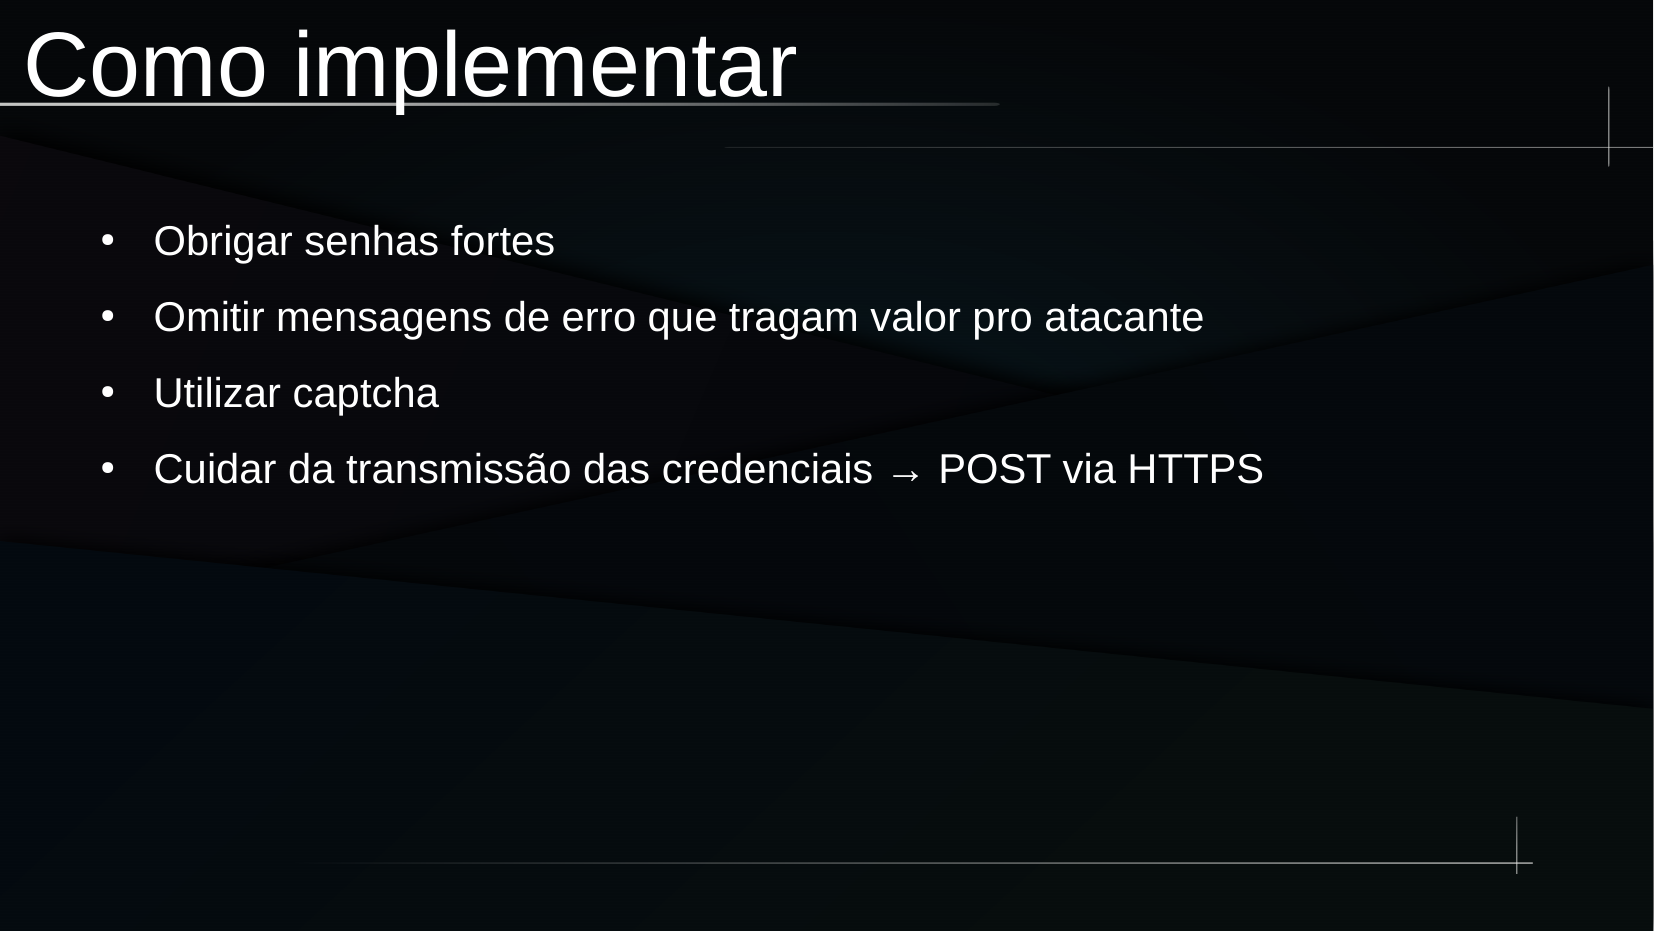

# Como implementar
Obrigar senhas fortes
Omitir mensagens de erro que tragam valor pro atacante
Utilizar captcha
Cuidar da transmissão das credenciais → POST via HTTPS